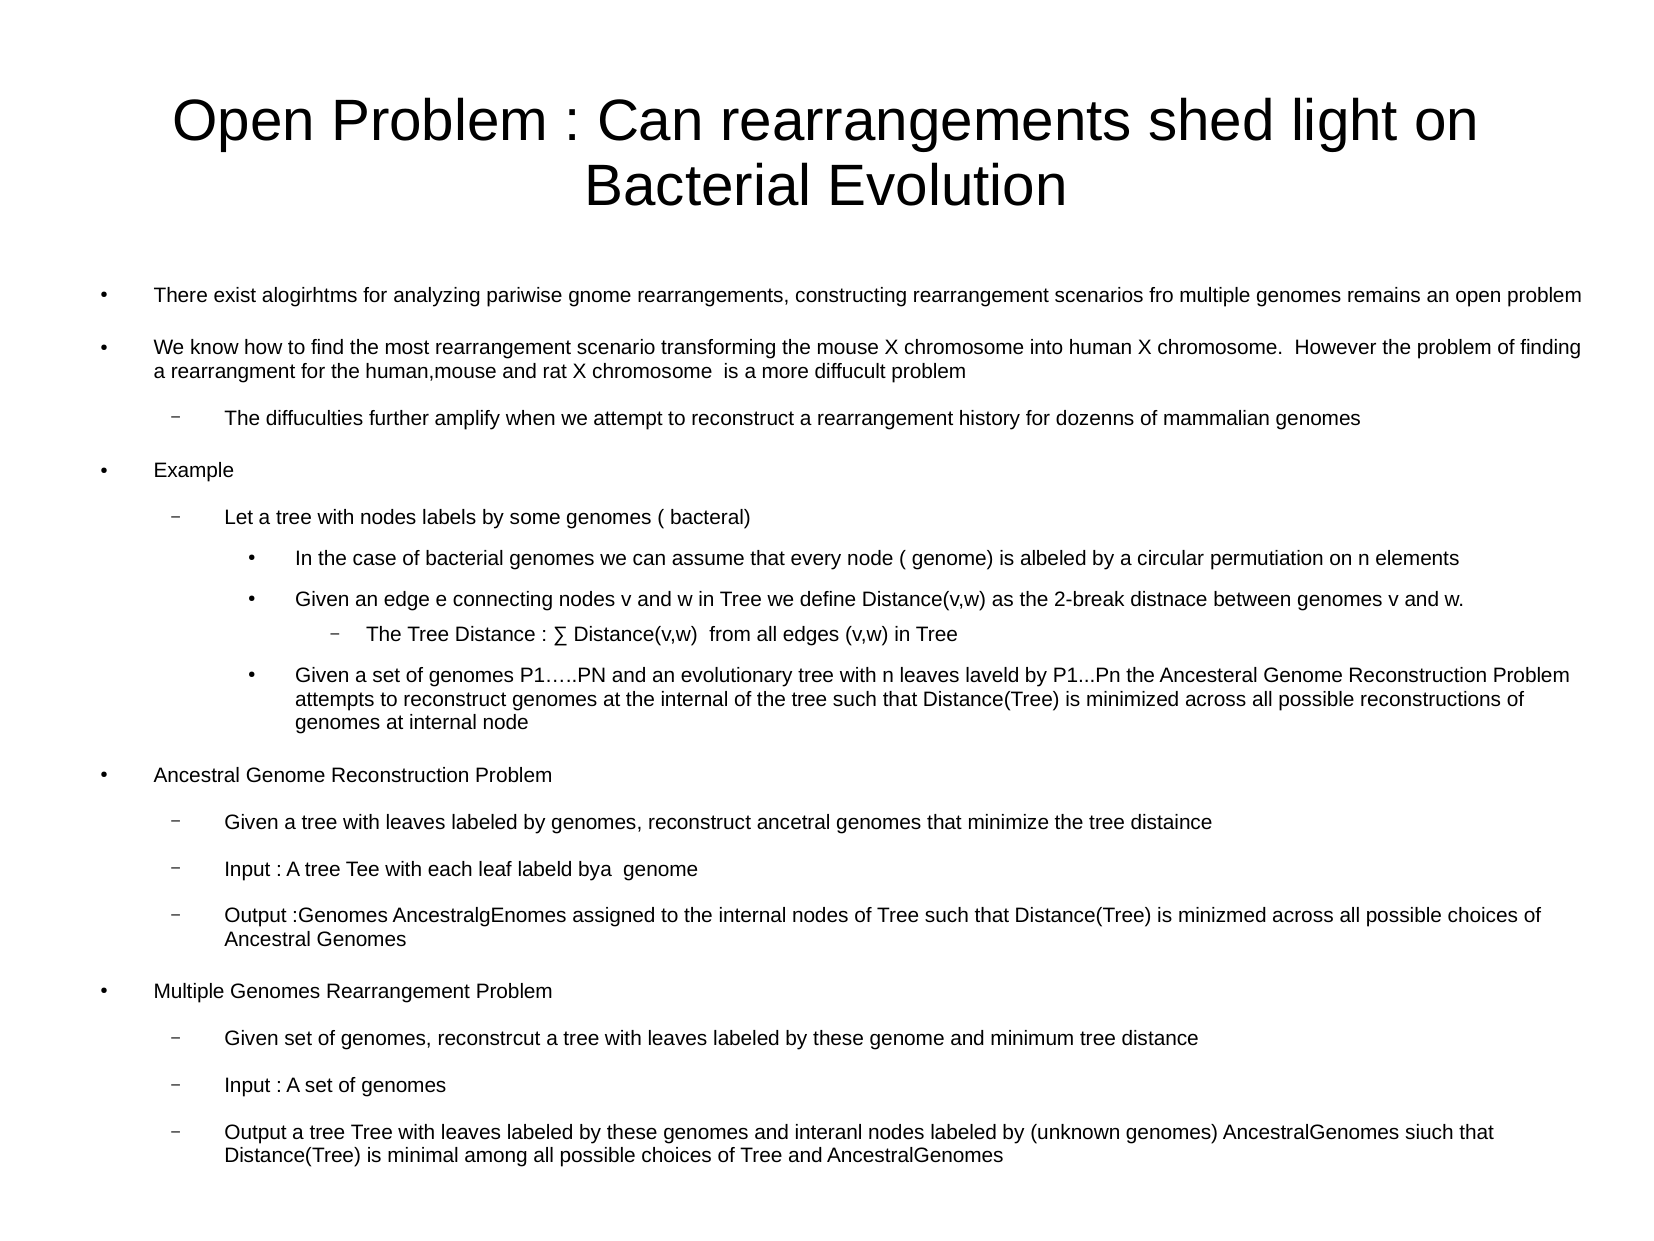

# Open Problem : Can rearrangements shed light on Bacterial Evolution
There exist alogirhtms for analyzing pariwise gnome rearrangements, constructing rearrangement scenarios fro multiple genomes remains an open problem
We know how to find the most rearrangement scenario transforming the mouse X chromosome into human X chromosome. However the problem of finding a rearrangment for the human,mouse and rat X chromosome is a more diffucult problem
The diffuculties further amplify when we attempt to reconstruct a rearrangement history for dozenns of mammalian genomes
Example
Let a tree with nodes labels by some genomes ( bacteral)
In the case of bacterial genomes we can assume that every node ( genome) is albeled by a circular permutiation on n elements
Given an edge e connecting nodes v and w in Tree we define Distance(v,w) as the 2-break distnace between genomes v and w.
The Tree Distance : ∑ Distance(v,w) from all edges (v,w) in Tree
Given a set of genomes P1…..PN and an evolutionary tree with n leaves laveld by P1...Pn the Ancesteral Genome Reconstruction Problem attempts to reconstruct genomes at the internal of the tree such that Distance(Tree) is minimized across all possible reconstructions of genomes at internal node
Ancestral Genome Reconstruction Problem
Given a tree with leaves labeled by genomes, reconstruct ancetral genomes that minimize the tree distaince
Input : A tree Tee with each leaf labeld bya genome
Output :Genomes AncestralgEnomes assigned to the internal nodes of Tree such that Distance(Tree) is minizmed across all possible choices of Ancestral Genomes
Multiple Genomes Rearrangement Problem
Given set of genomes, reconstrcut a tree with leaves labeled by these genome and minimum tree distance
Input : A set of genomes
Output a tree Tree with leaves labeled by these genomes and interanl nodes labeled by (unknown genomes) AncestralGenomes siuch that Distance(Tree) is minimal among all possible choices of Tree and AncestralGenomes